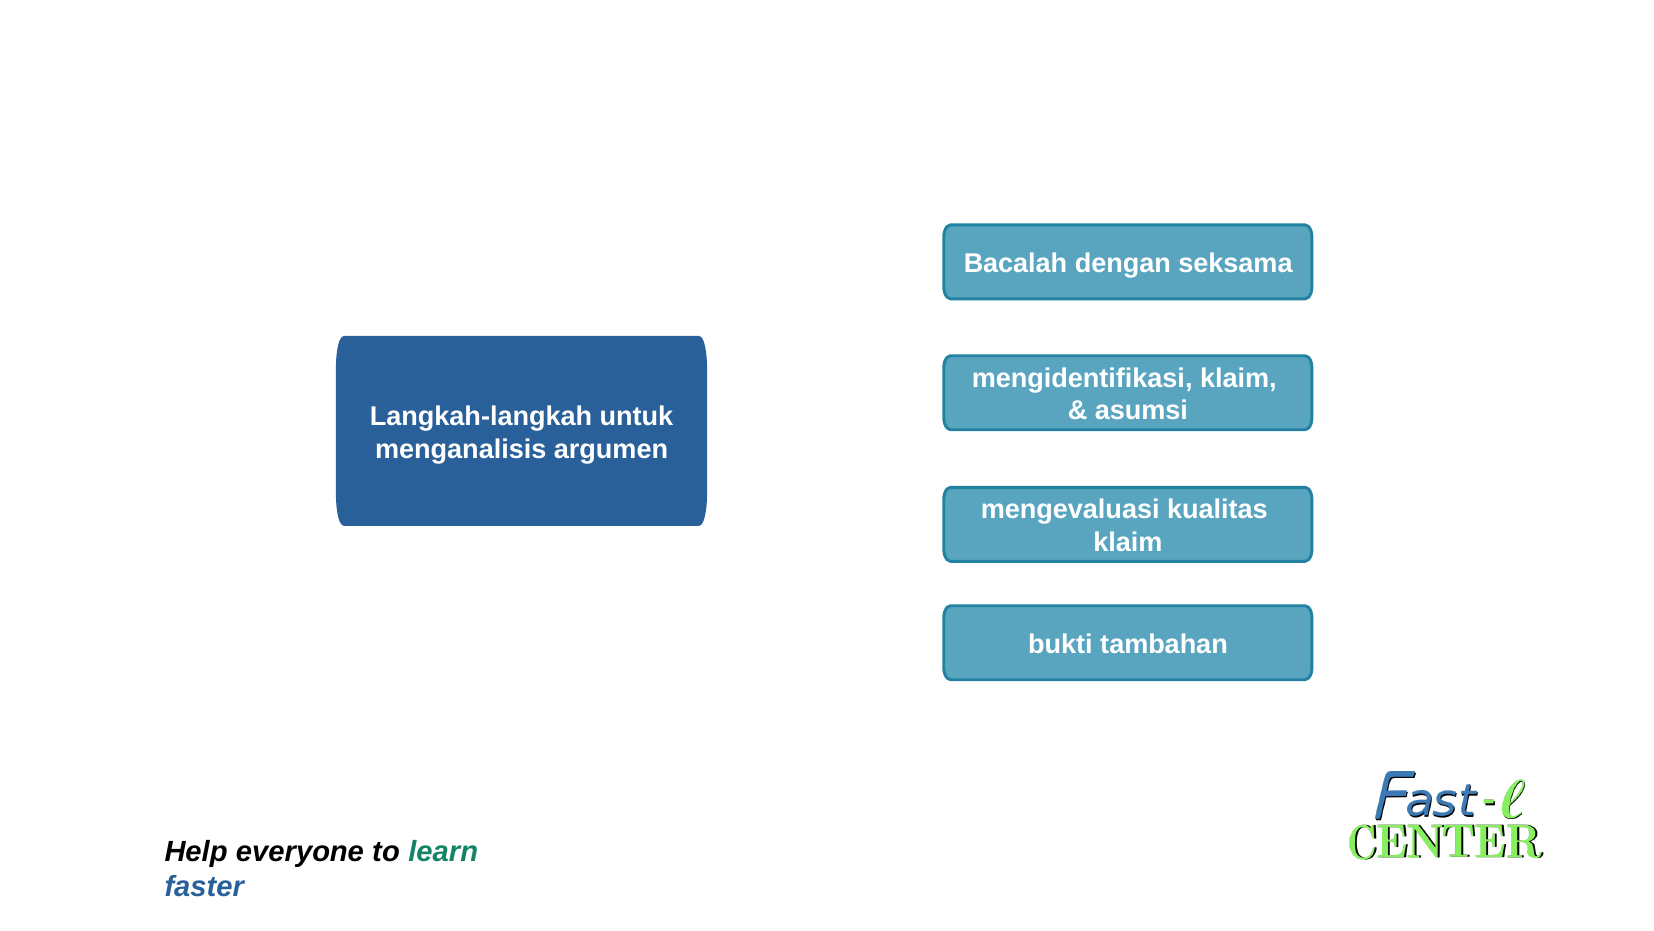

Bacalah dengan seksama
Langkah-langkah untuk
menganalisis argumen
mengidentifikasi, klaim,
& asumsi
mengevaluasi kualitas
klaim
bukti tambahan
Help everyone to learn faster